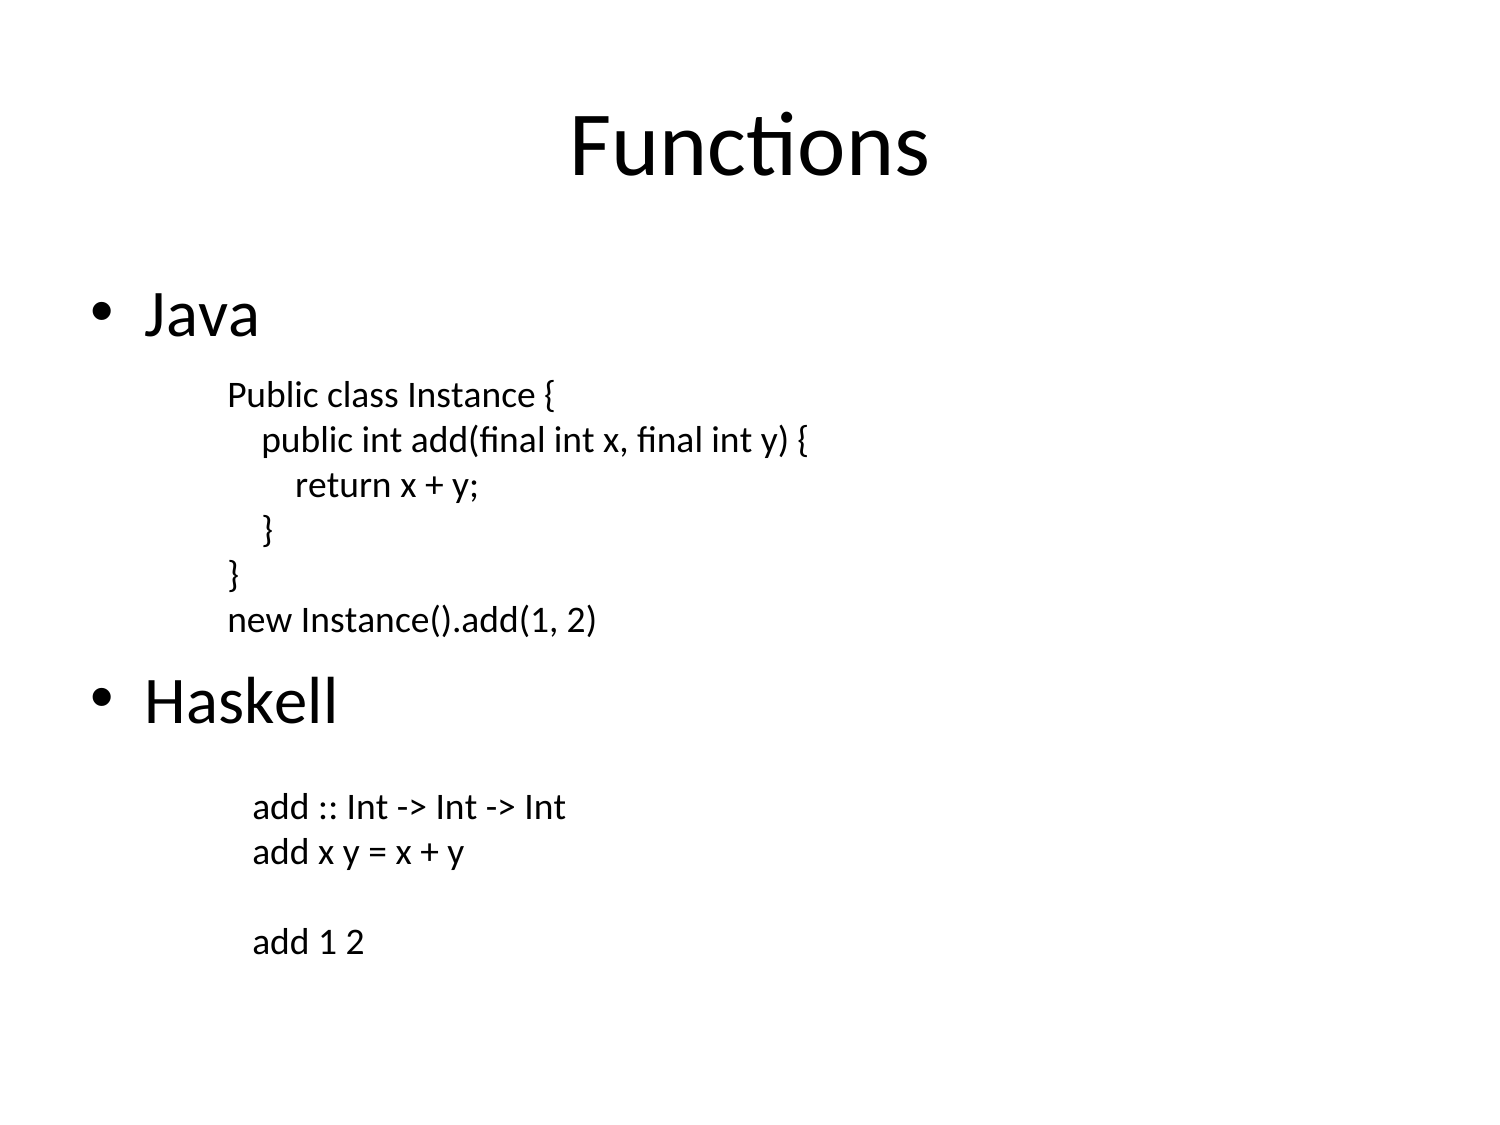

Functions
Java
Haskell
Public class Instance {
 public int add(final int x, final int y) {
 return x + y;
 }
}
new Instance().add(1, 2)
add :: Int -> Int -> Int
add x y = x + y
add 1 2